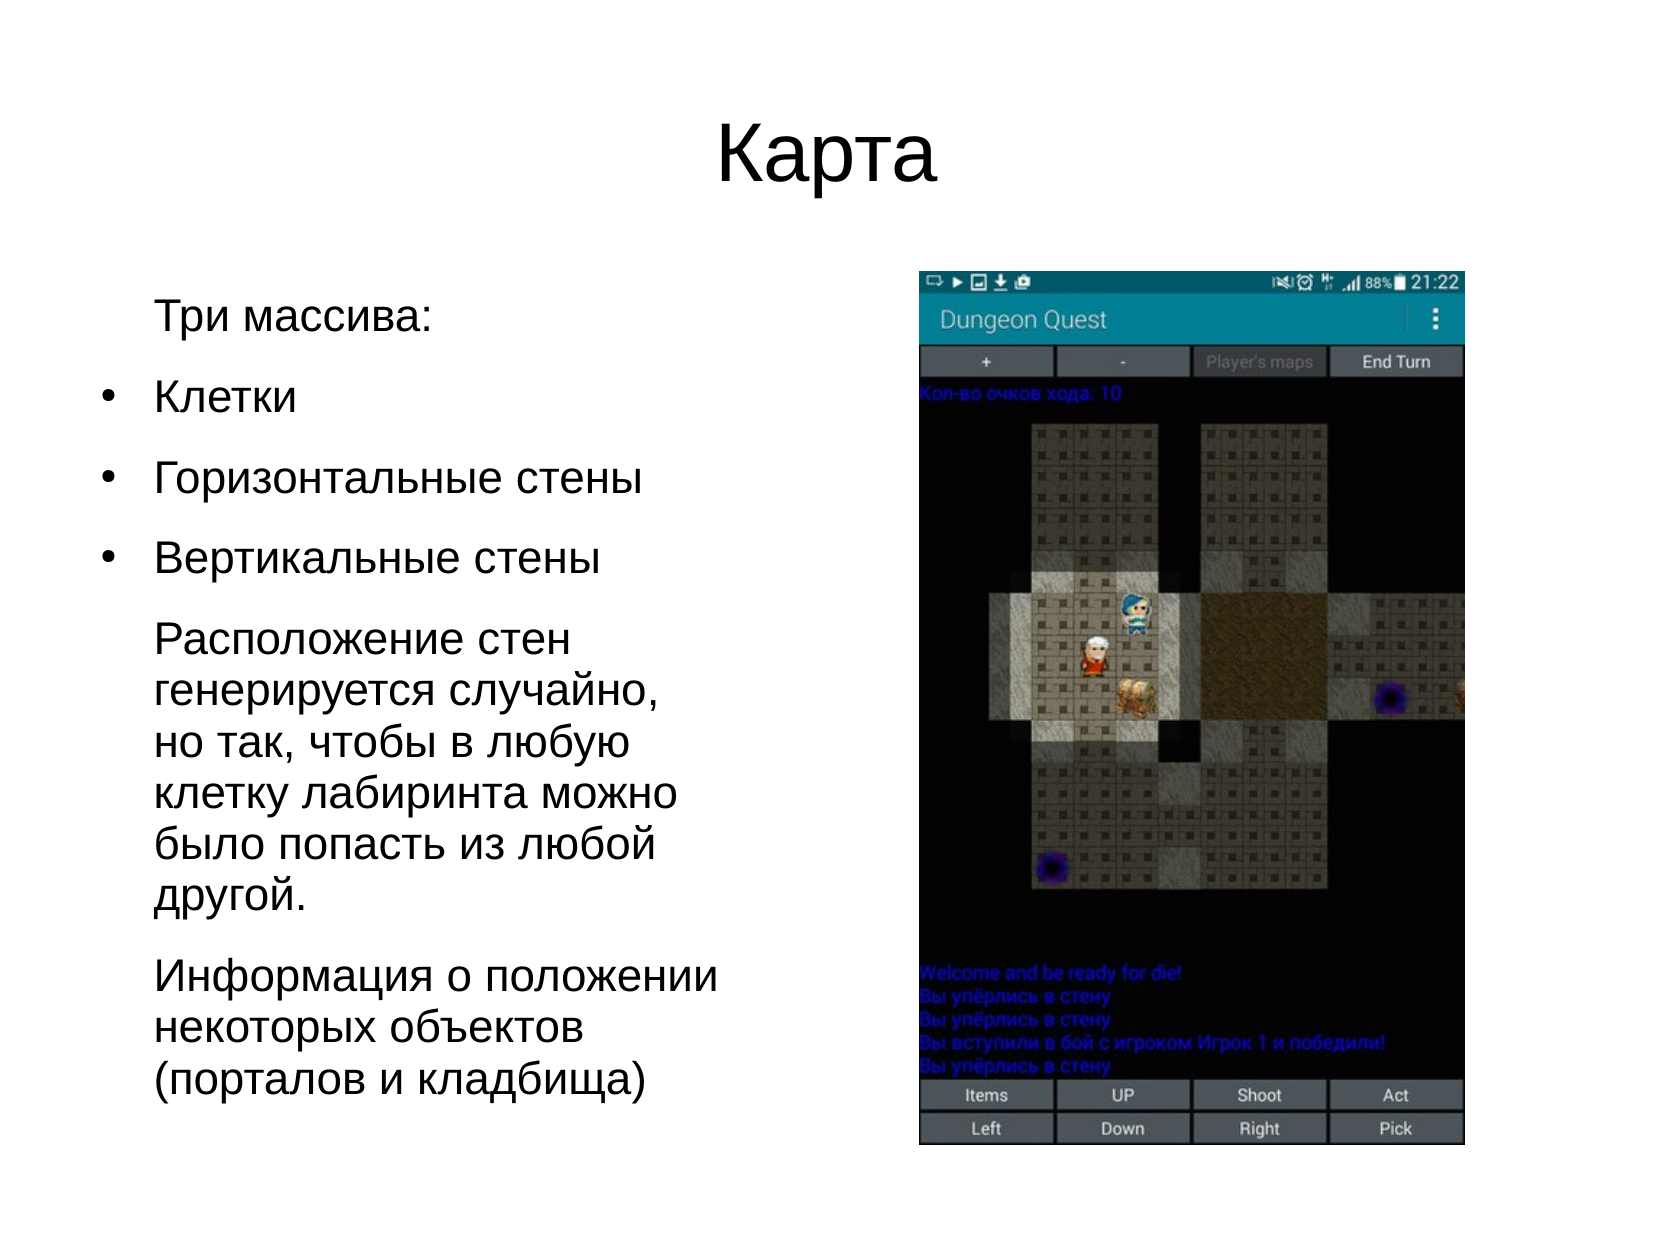

# Карта
Три массива:
Клетки
Горизонтальные стены
Вертикальные стены
Расположение стен генерируется случайно, но так, чтобы в любую клетку лабиринта можно было попасть из любой другой.
Информация о положении некоторых объектов (порталов и кладбища)